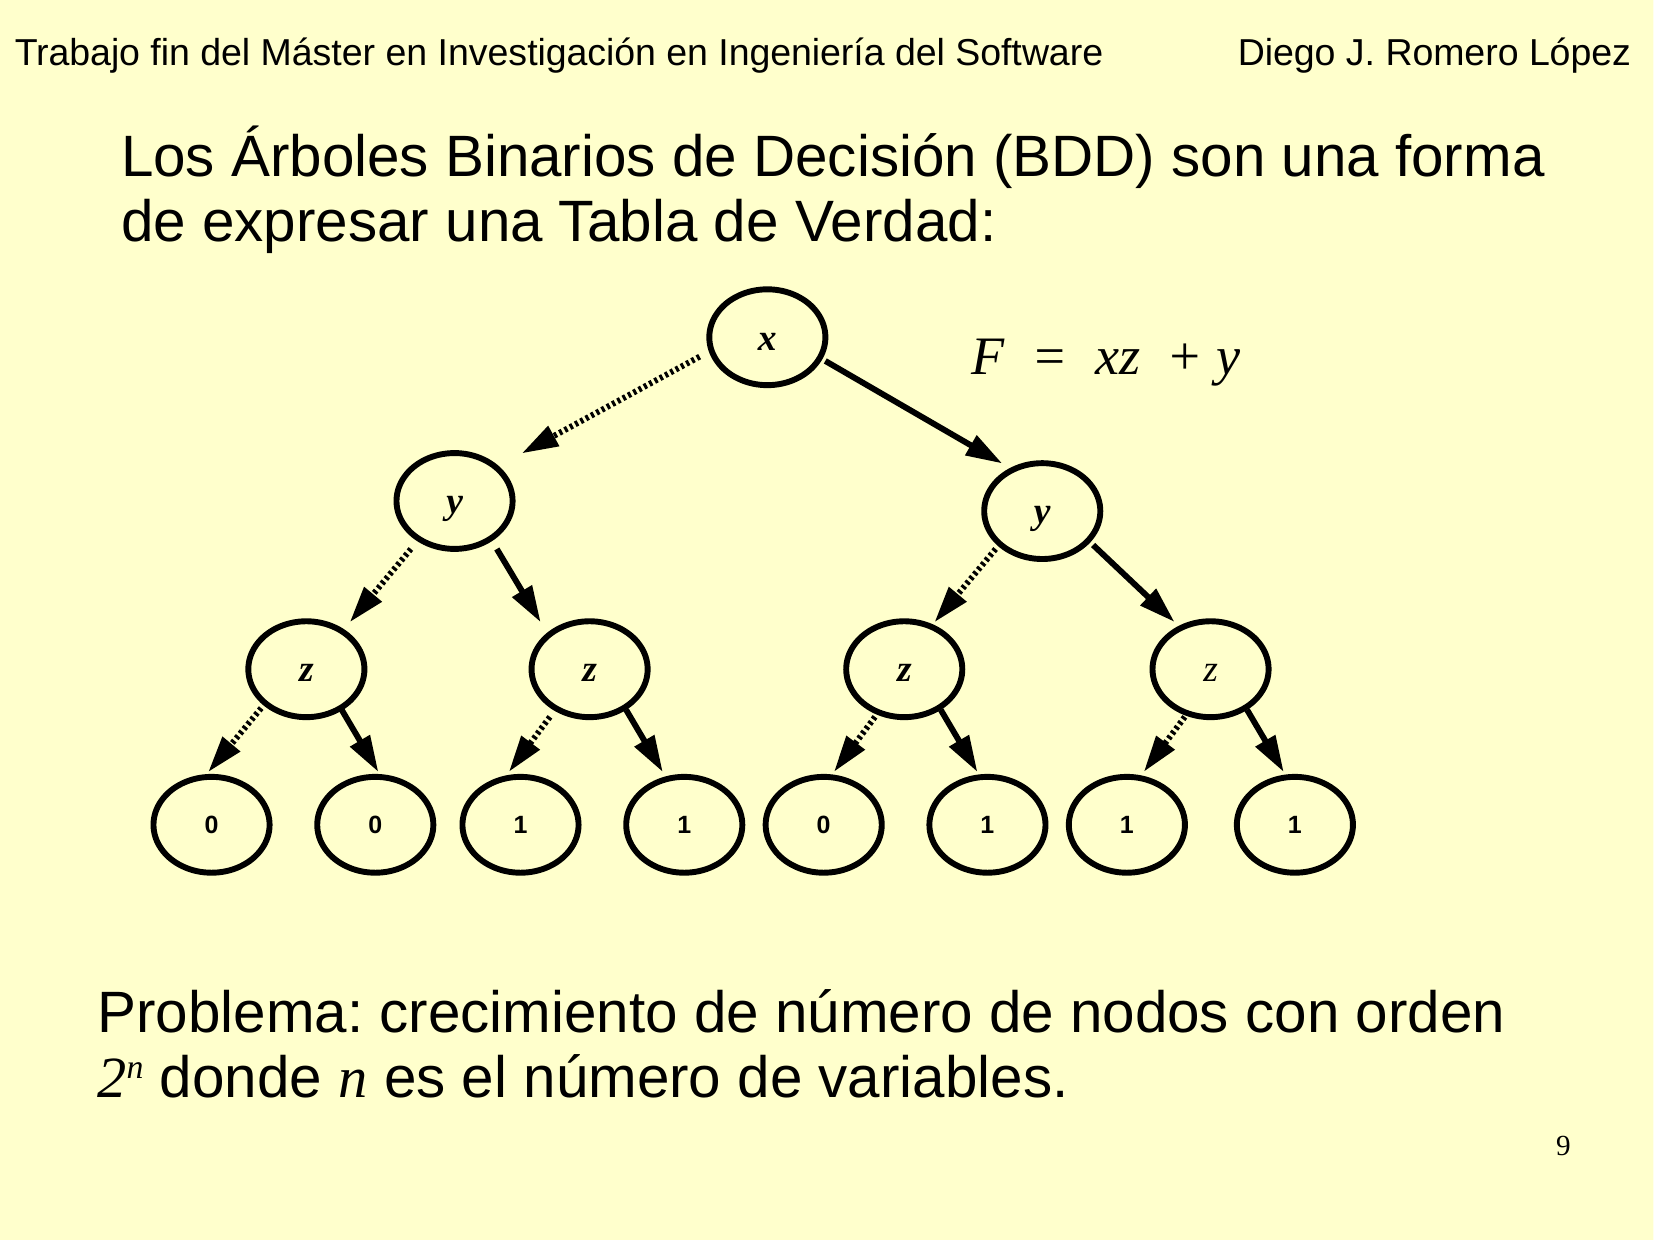

Los Árboles Binarios de Decisión (BDD) son una forma de expresar una Tabla de Verdad:
x
y
y
z
z
z
z
0
0
1
1
0
1
1
1
F = xz + y
Problema: crecimiento de número de nodos con orden 2n donde n es el número de variables.
9